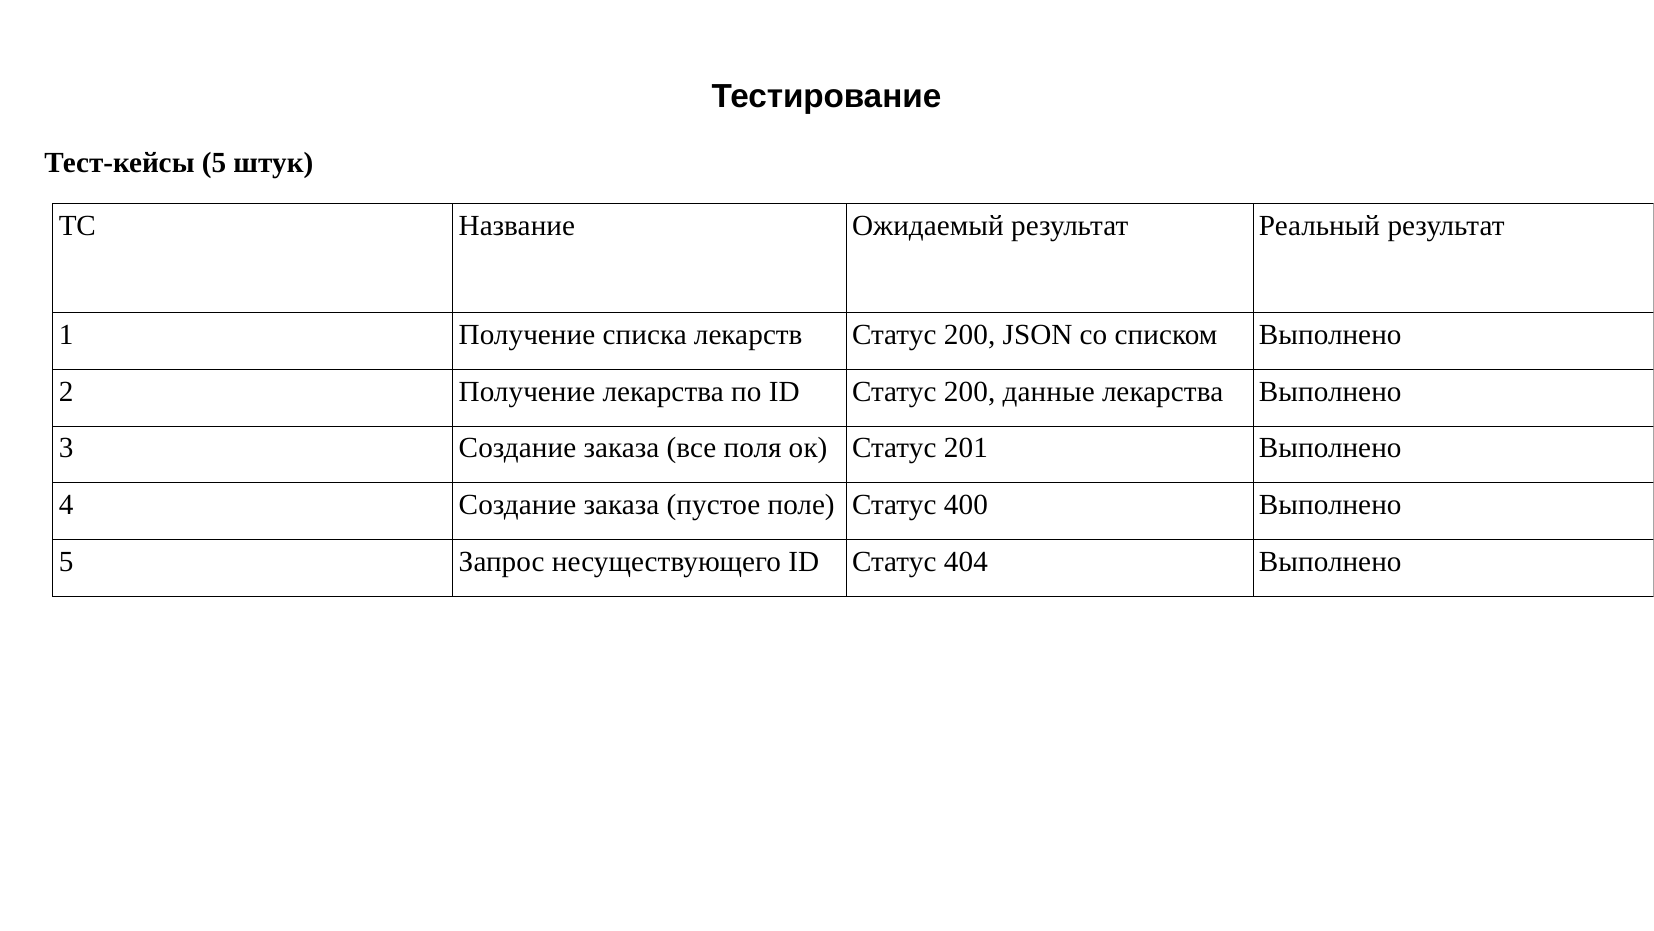

# Тестирование
Тест-кейсы (5 штук)
| TC | Название | Ожидаемый результат | Реальный результат |
| --- | --- | --- | --- |
| 1 | Получение списка лекарств | Статус 200, JSON со списком | Выполнено |
| 2 | Получение лекарства по ID | Статус 200, данные лекарства | Выполнено |
| 3 | Создание заказа (все поля ок) | Статус 201 | Выполнено |
| 4 | Создание заказа (пустое поле) | Статус 400 | Выполнено |
| 5 | Запрос несуществующего ID | Статус 404 | Выполнено |